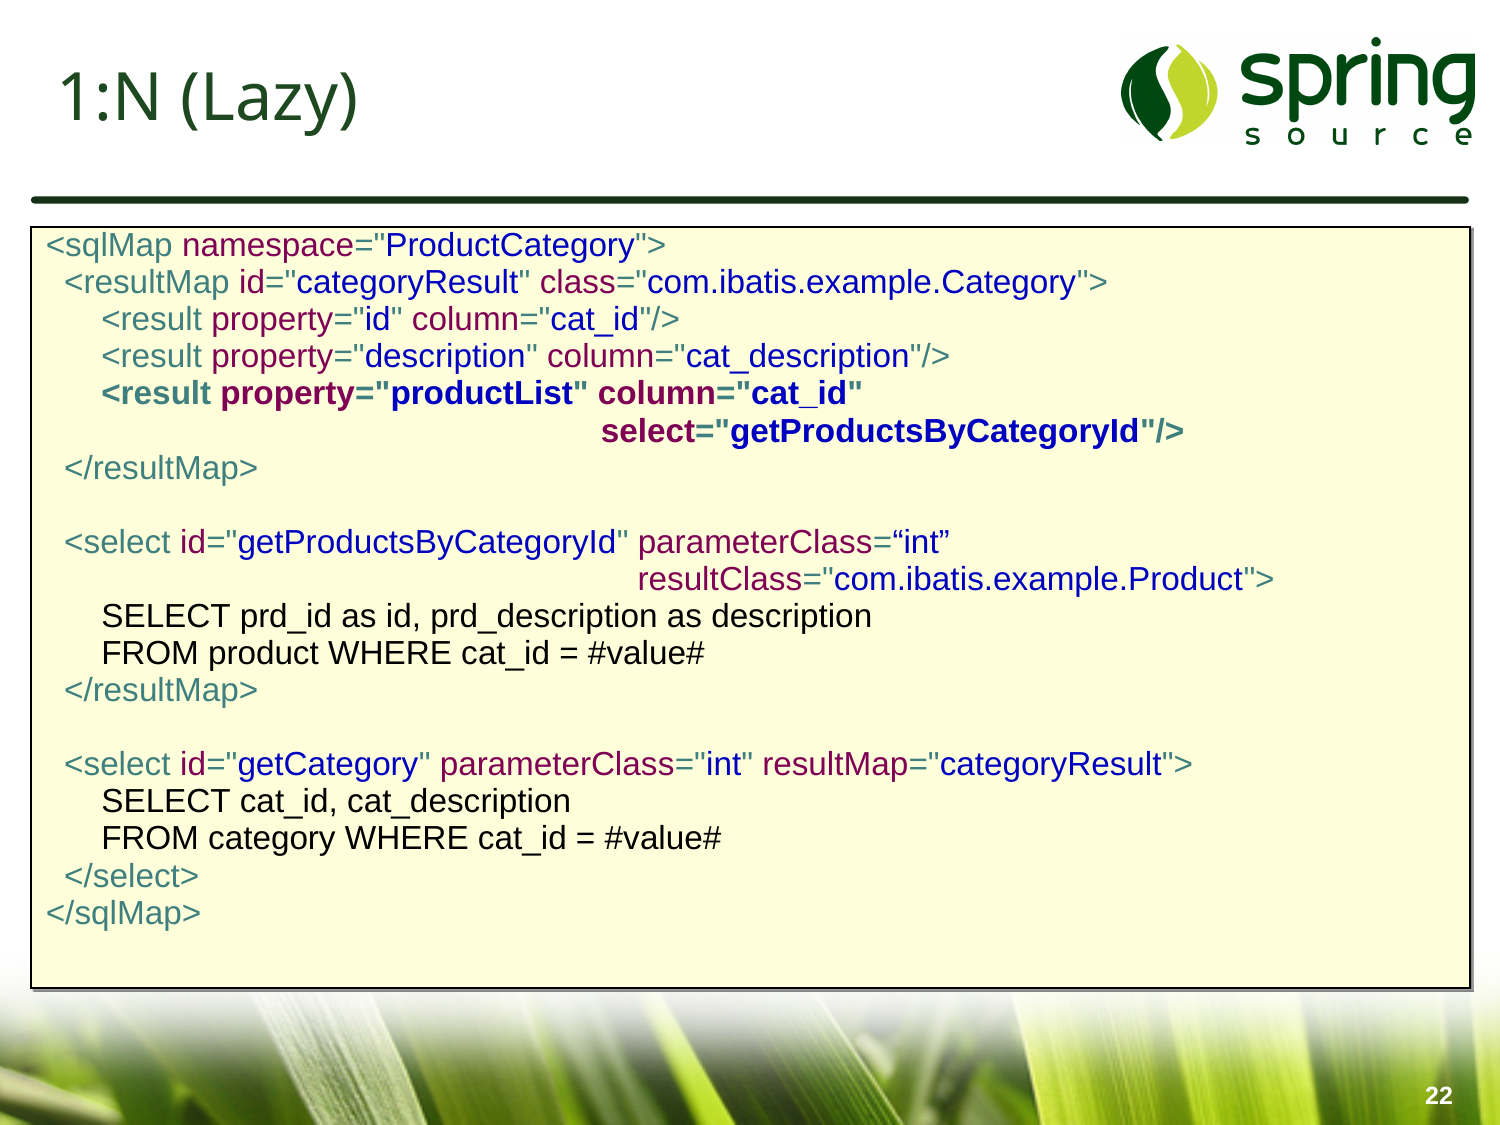

# 1:N (Lazy)‏
<sqlMap namespace="ProductCategory">
 <resultMap id="categoryResult" class="com.ibatis.example.Category">
 <result property="id" column="cat_id"/>
 <result property="description" column="cat_description"/>
 <result property="productList" column="cat_id"
 select="getProductsByCategoryId"/>
 </resultMap>
 <select id="getProductsByCategoryId" parameterClass=“int”
 resultClass="com.ibatis.example.Product">
 SELECT prd_id as id, prd_description as description
 FROM product WHERE cat_id = #value#
 </resultMap>
 <select id="getCategory" parameterClass="int" resultMap="categoryResult">
 SELECT cat_id, cat_description
 FROM category WHERE cat_id = #value#
 </select>
</sqlMap>